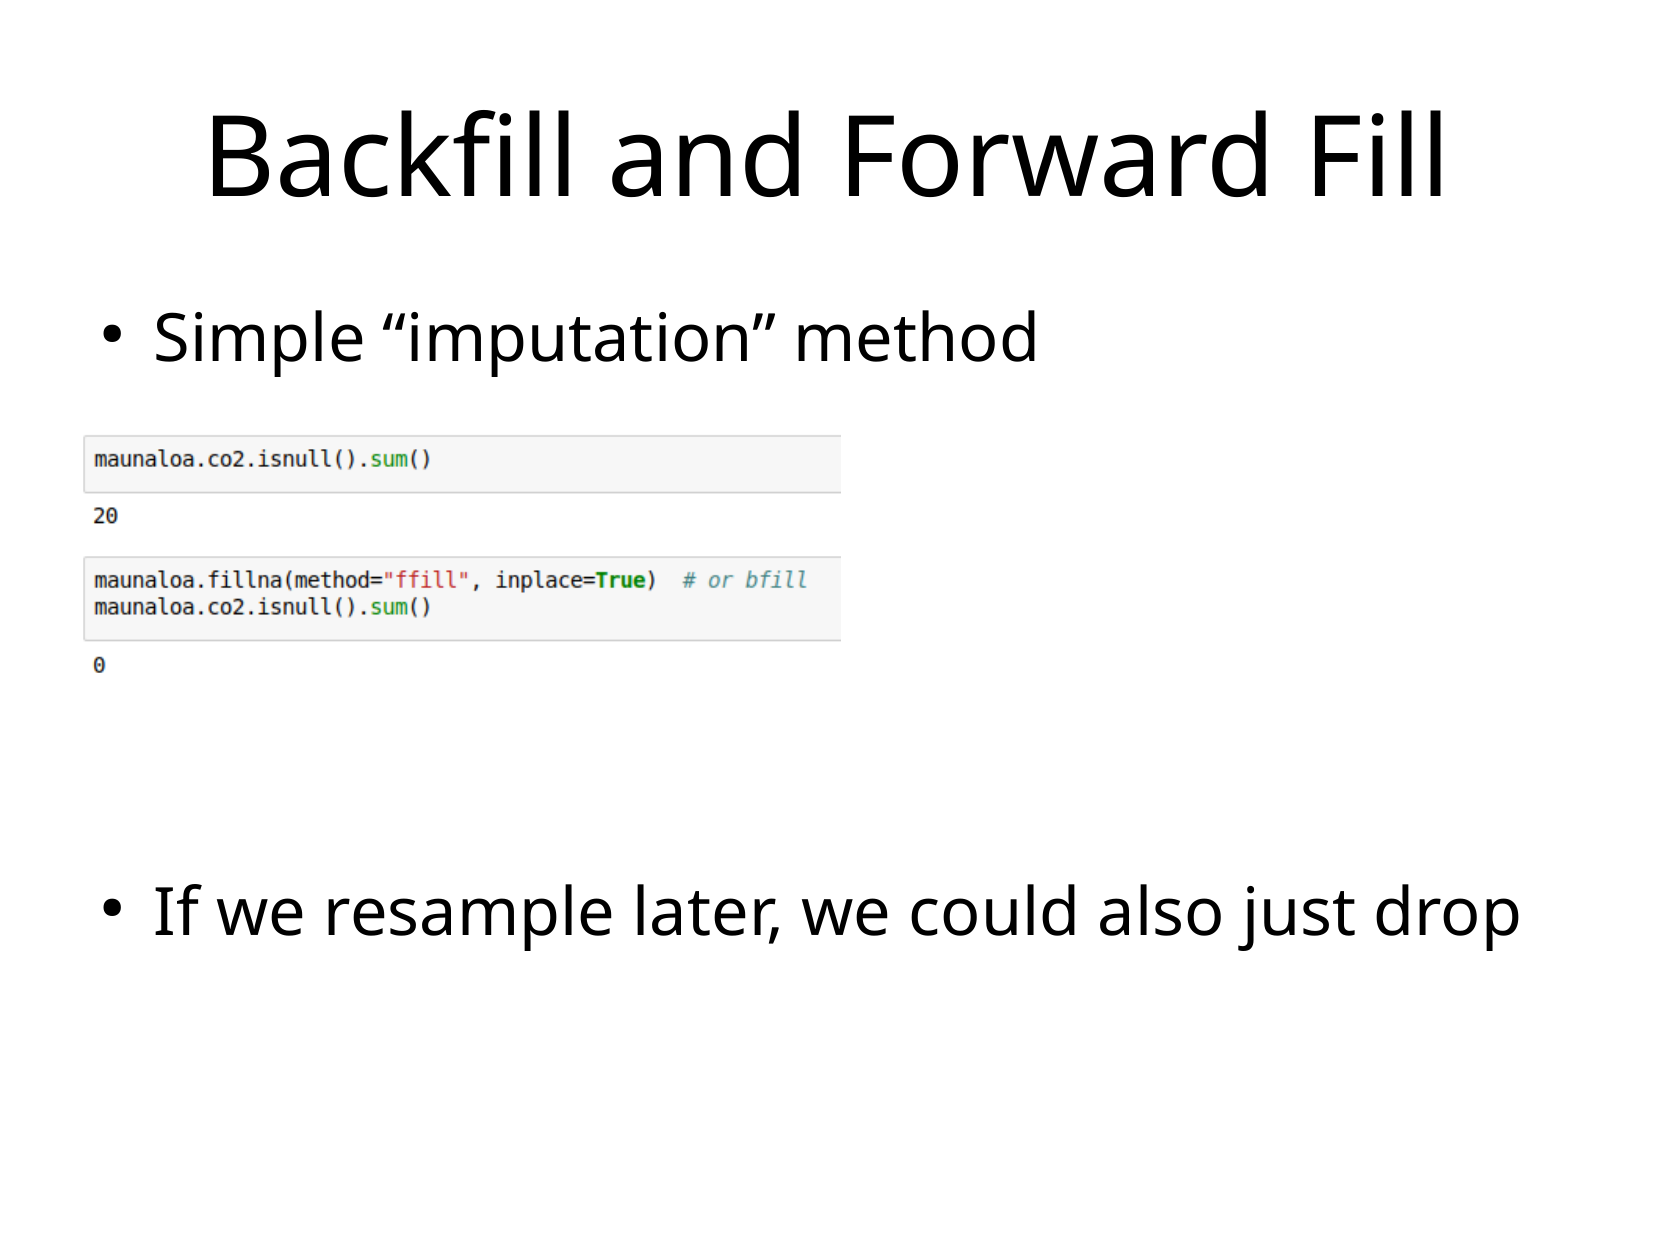

# Backfill and Forward Fill
Simple “imputation” method
If we resample later, we could also just drop